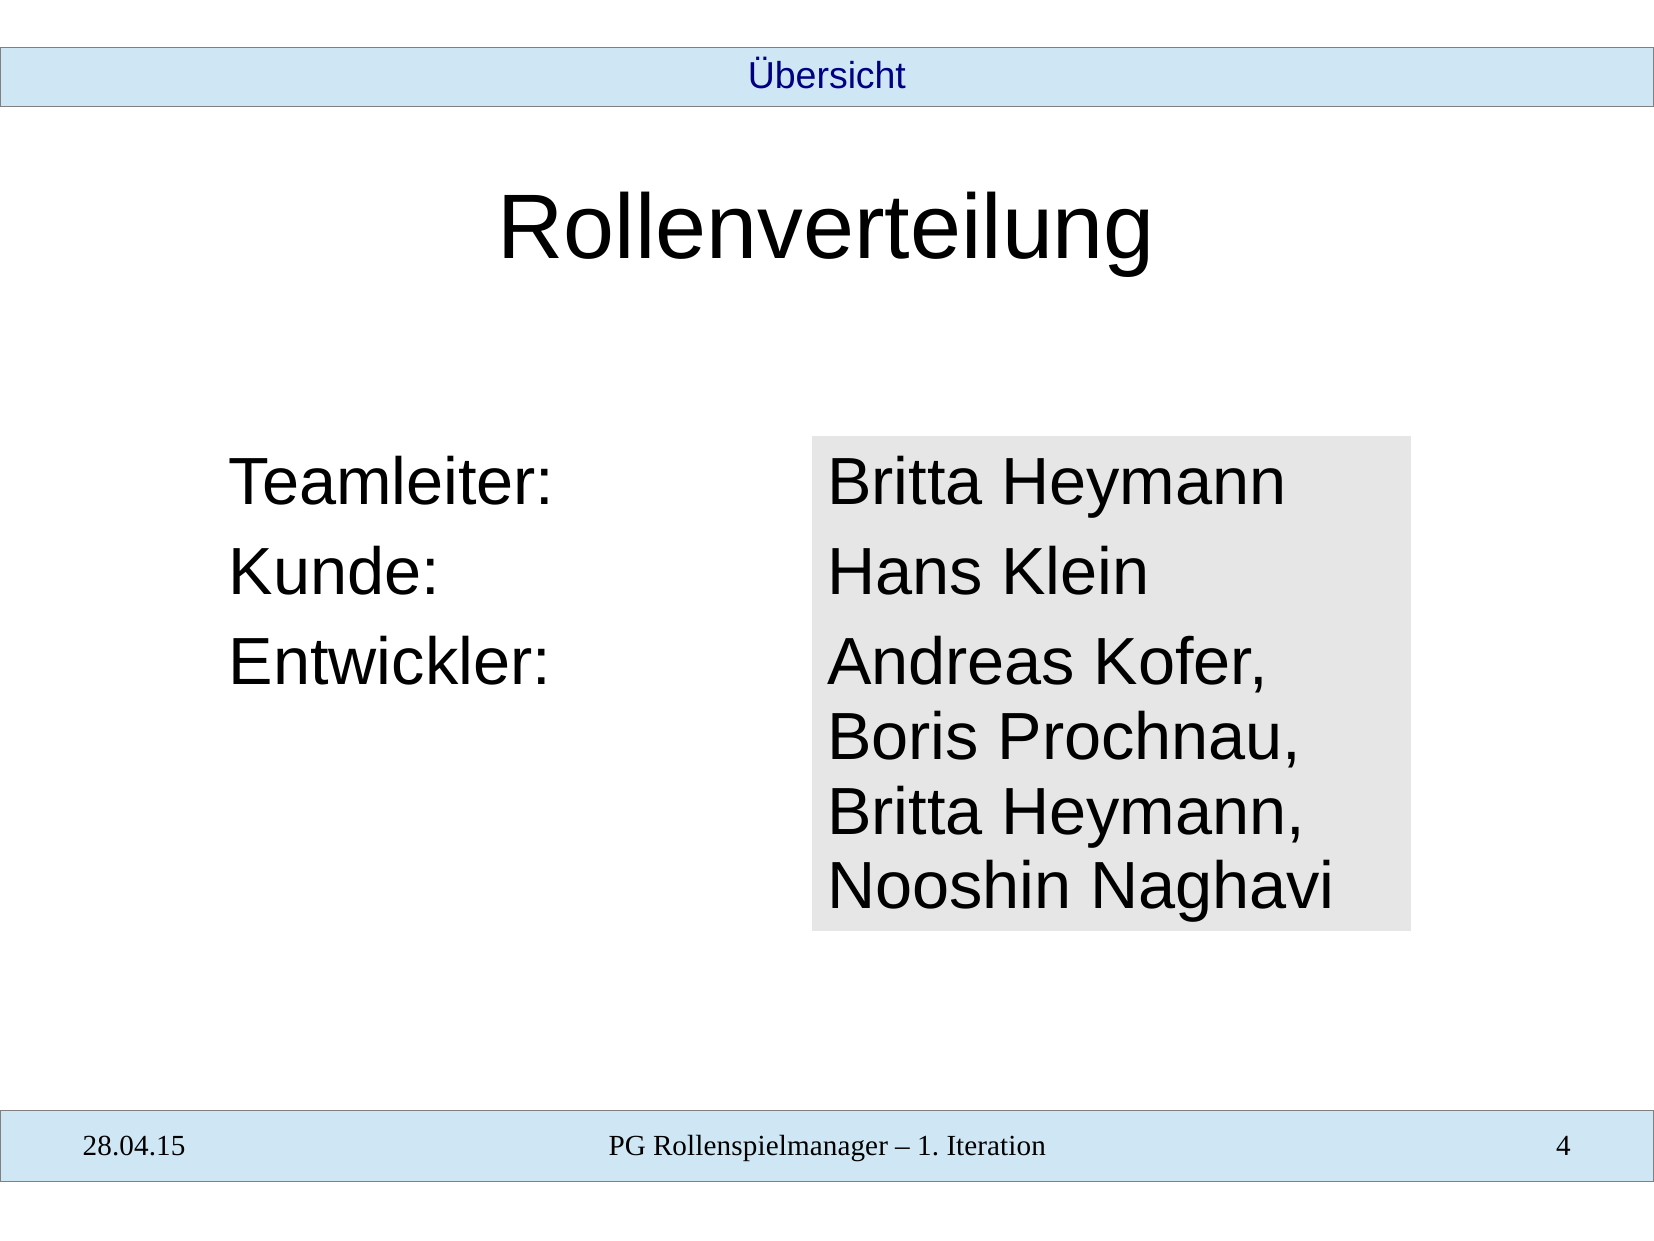

Übersicht
# Rollenverteilung
| Teamleiter: | Britta Heymann |
| --- | --- |
| Kunde: | Hans Klein |
| Entwickler: | Andreas Kofer, Boris Prochnau, Britta Heymann, Nooshin Naghavi |
28.04.15
PG Rollenspielmanager - 1. Iteration
4